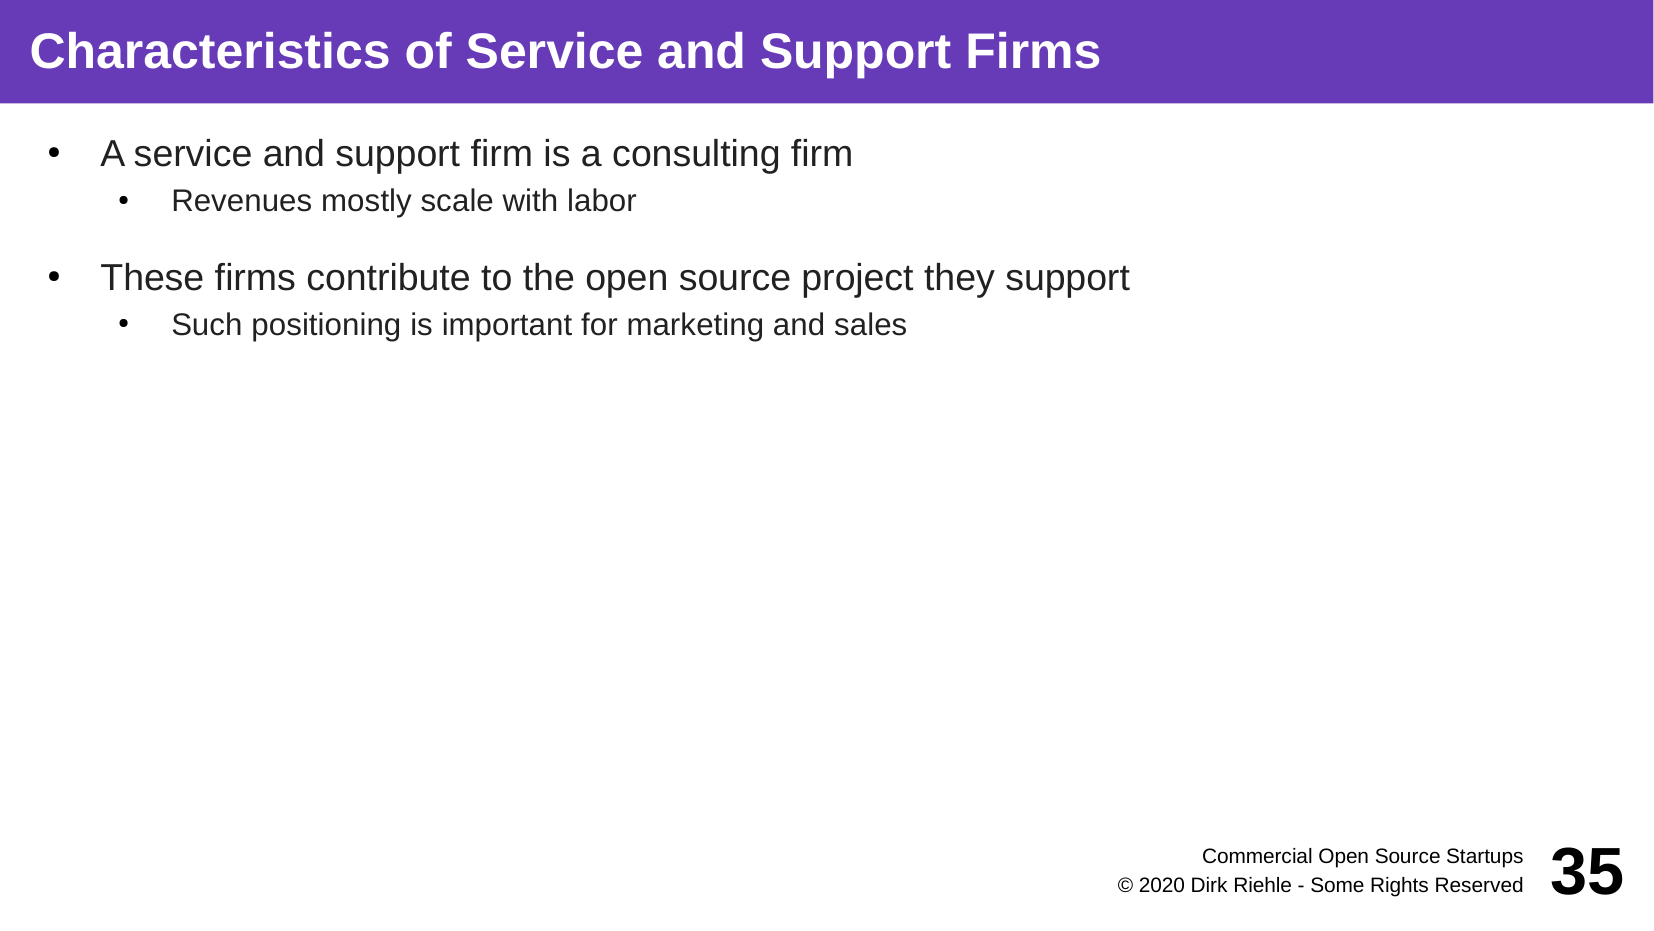

# Characteristics of Service and Support Firms
A service and support firm is a consulting firm
Revenues mostly scale with labor
These firms contribute to the open source project they support
Such positioning is important for marketing and sales
Commercial Open Source Startups
35
© 2020 Dirk Riehle - Some Rights Reserved